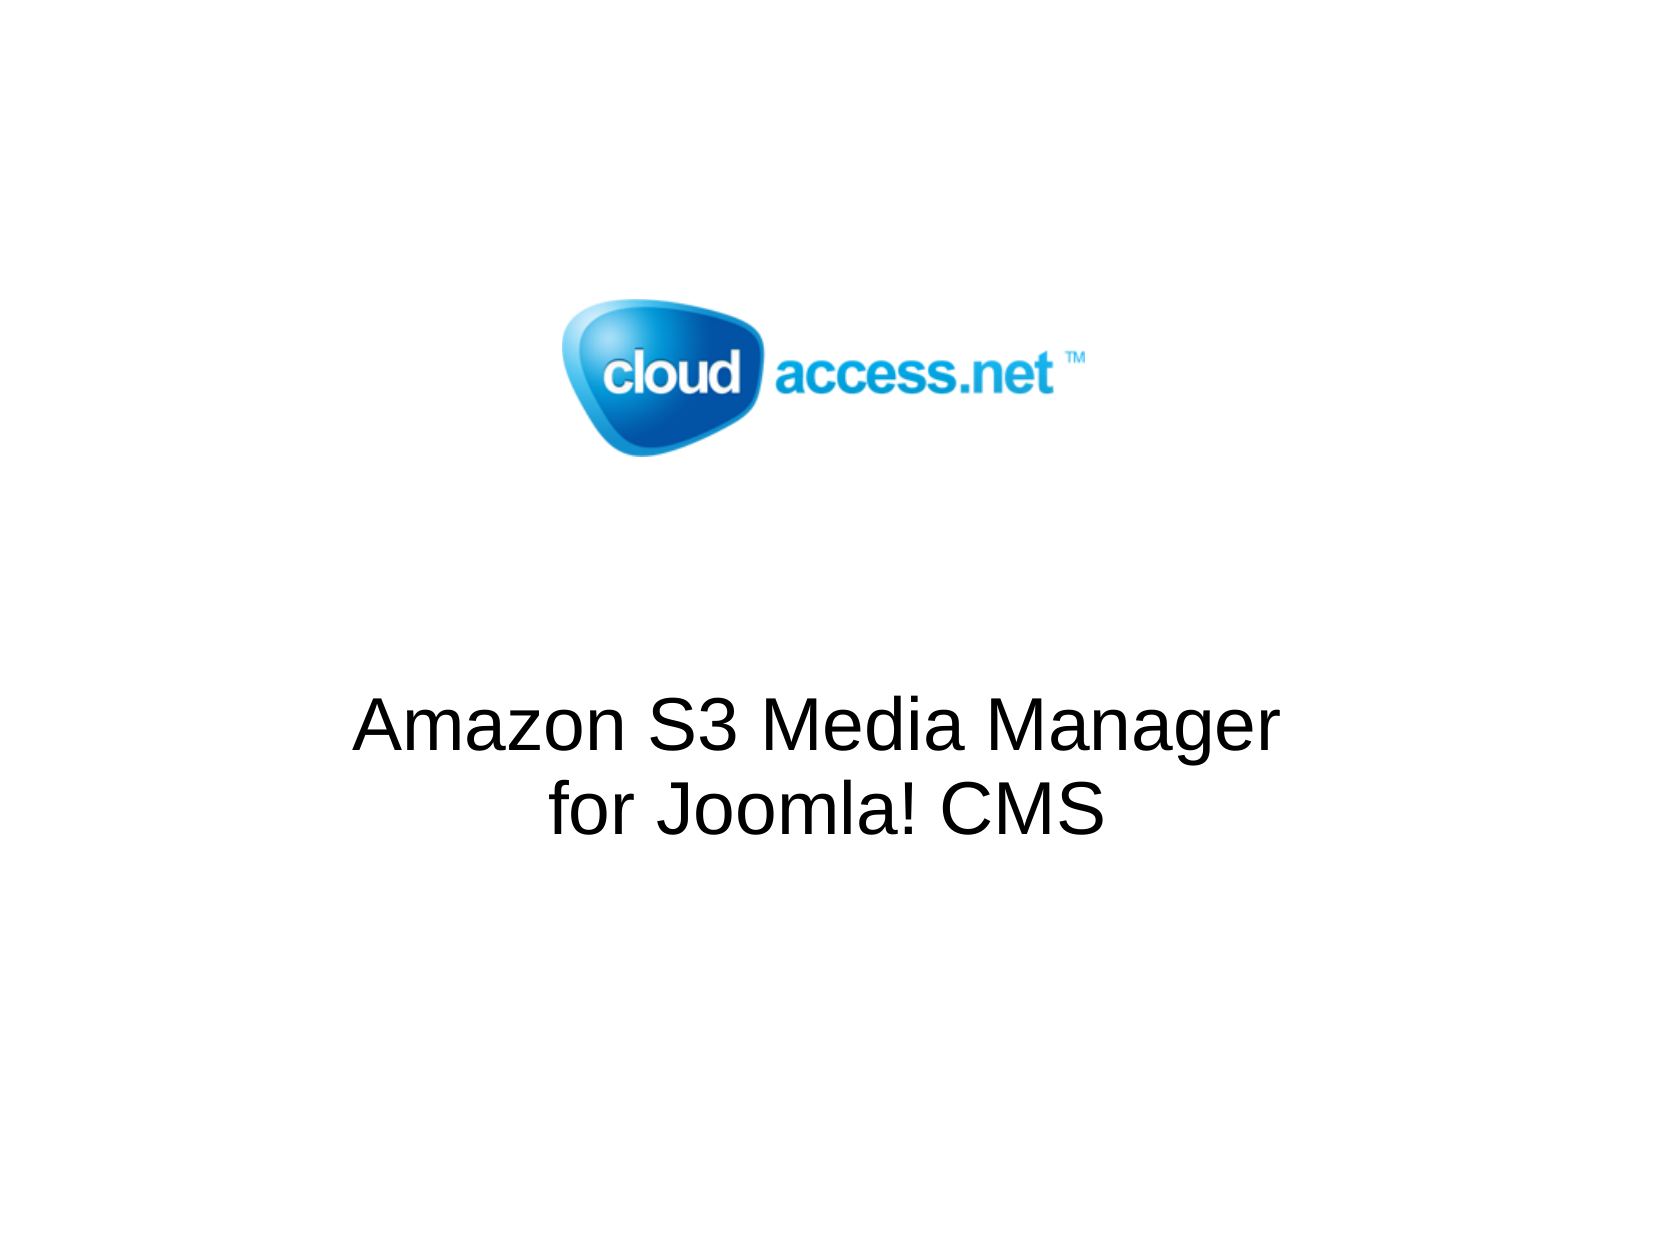

Amazon S3 Media Manager
 for Joomla! CMS